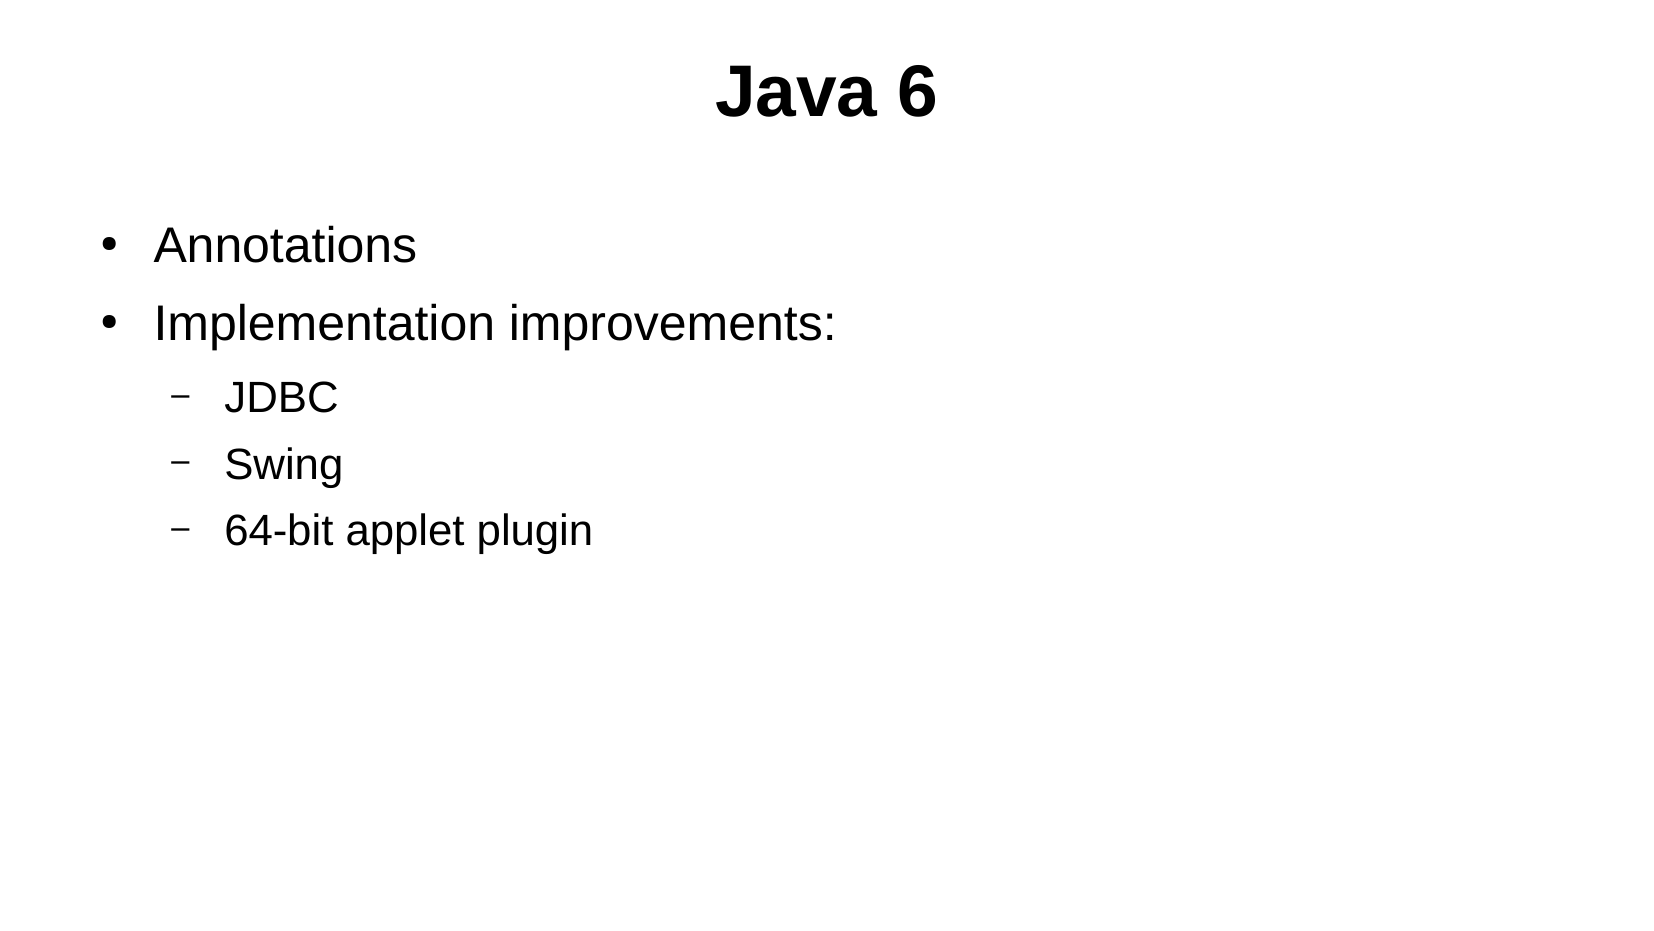

# Java 6
Annotations
Implementation improvements:
JDBC
Swing
64-bit applet plugin